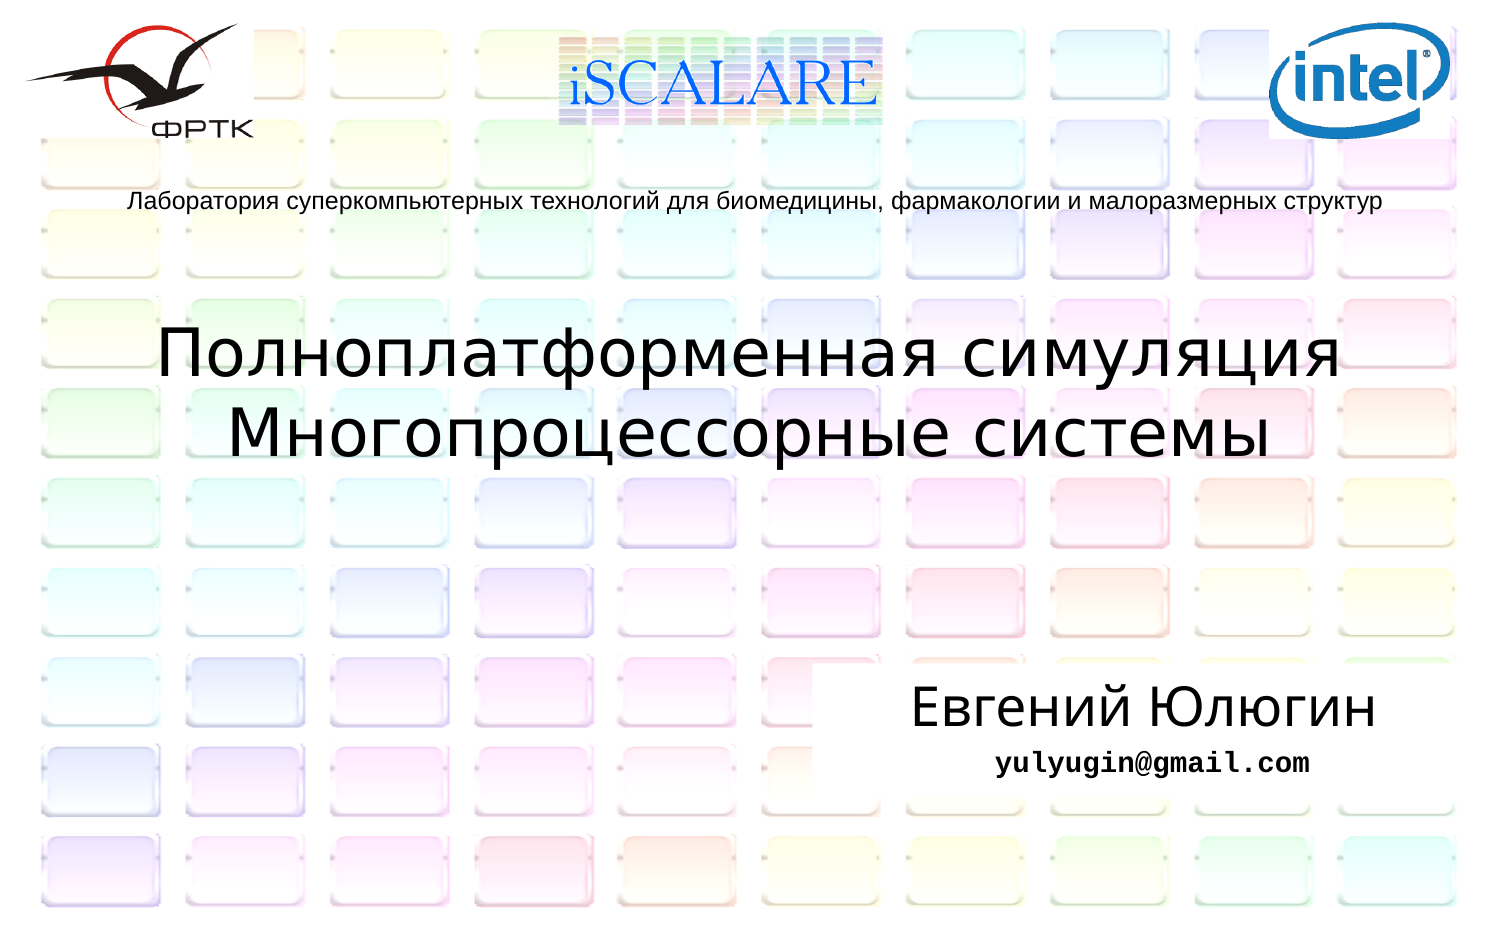

Лаборатория суперкомпьютерных технологий для биомедицины, фармакологии и малоразмерных структур
# Полноплатформенная симуляция Многопроцессорные системы
Евгений Юлюгин
 yulyugin@gmail.com